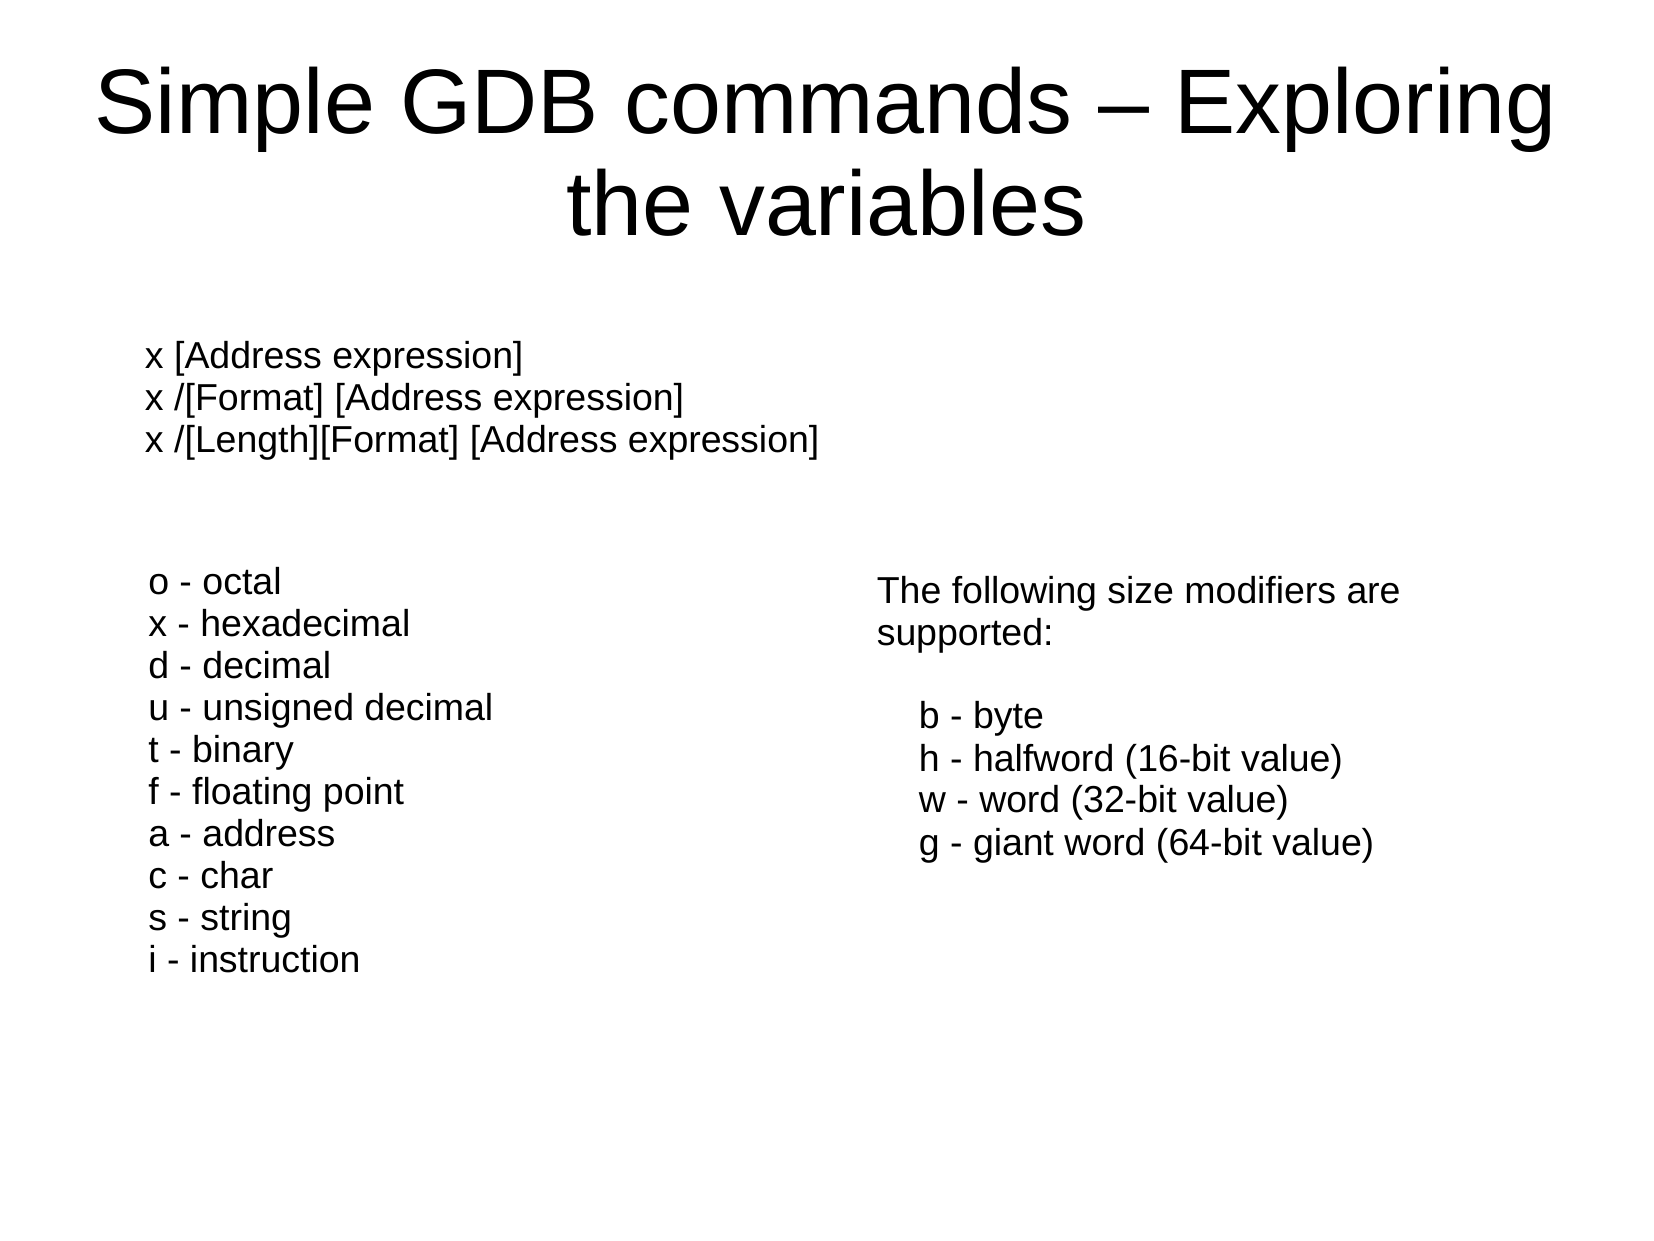

# Simple GDB commands – Exploring the variables
 x [Address expression]
 x /[Format] [Address expression]
 x /[Length][Format] [Address expression]
 o - octal
 x - hexadecimal
 d - decimal
 u - unsigned decimal
 t - binary
 f - floating point
 a - address
 c - char
 s - string
 i - instruction
The following size modifiers are supported:
 b - byte
 h - halfword (16-bit value)
 w - word (32-bit value)
 g - giant word (64-bit value)